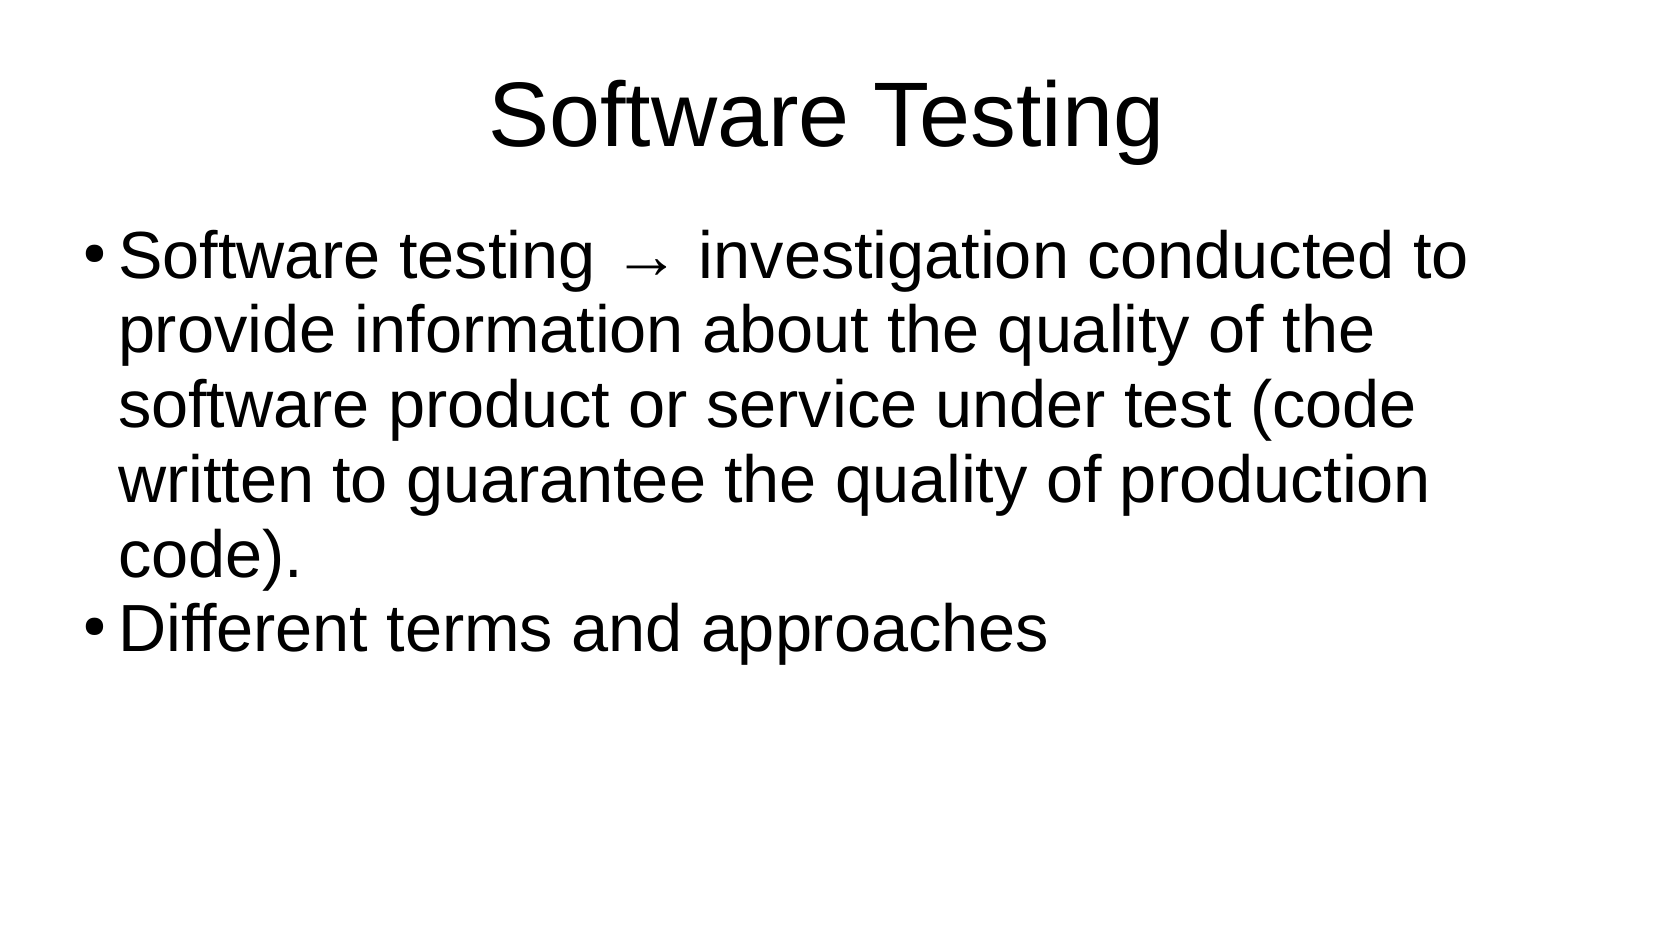

# Software Testing
Software testing → investigation conducted to provide information about the quality of the software product or service under test (code written to guarantee the quality of production code).
Different terms and approaches